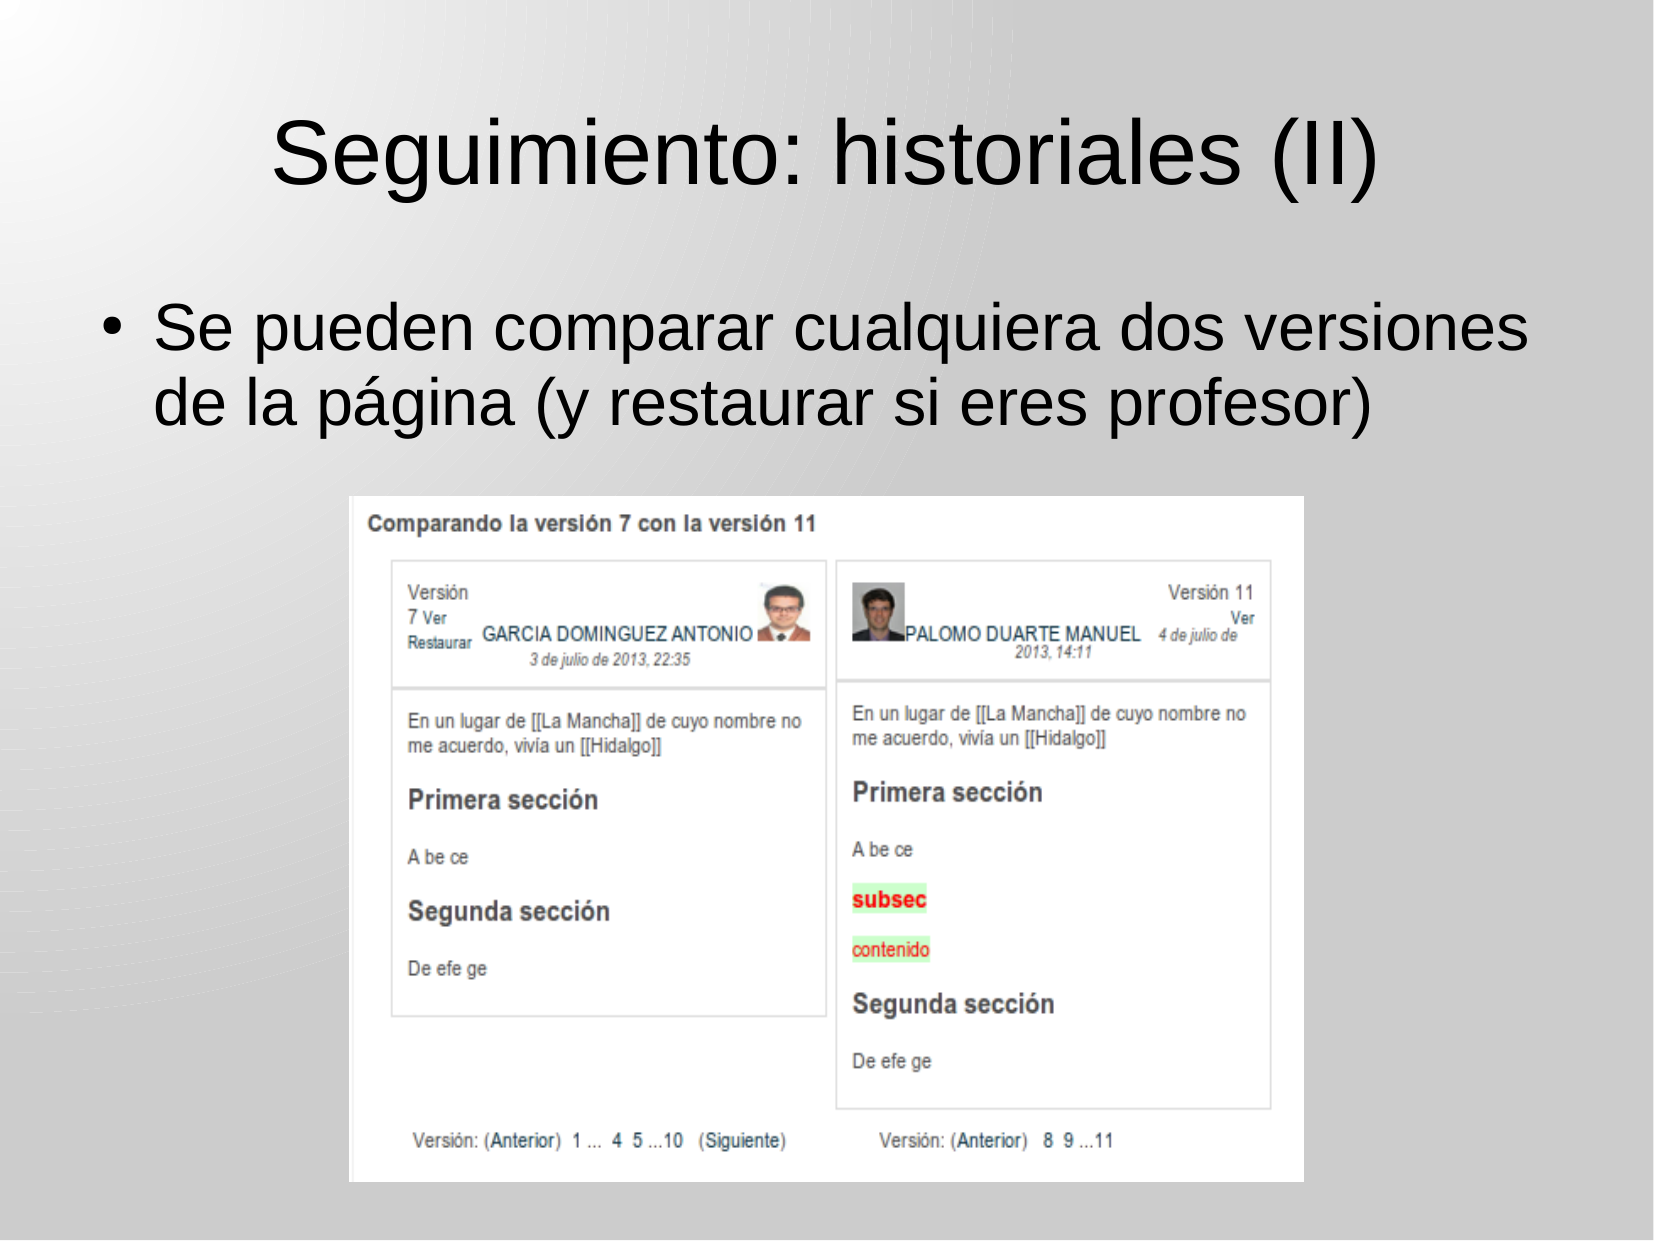

# Seguimiento: historiales (II)
Se pueden comparar cualquiera dos versiones de la página (y restaurar si eres profesor)